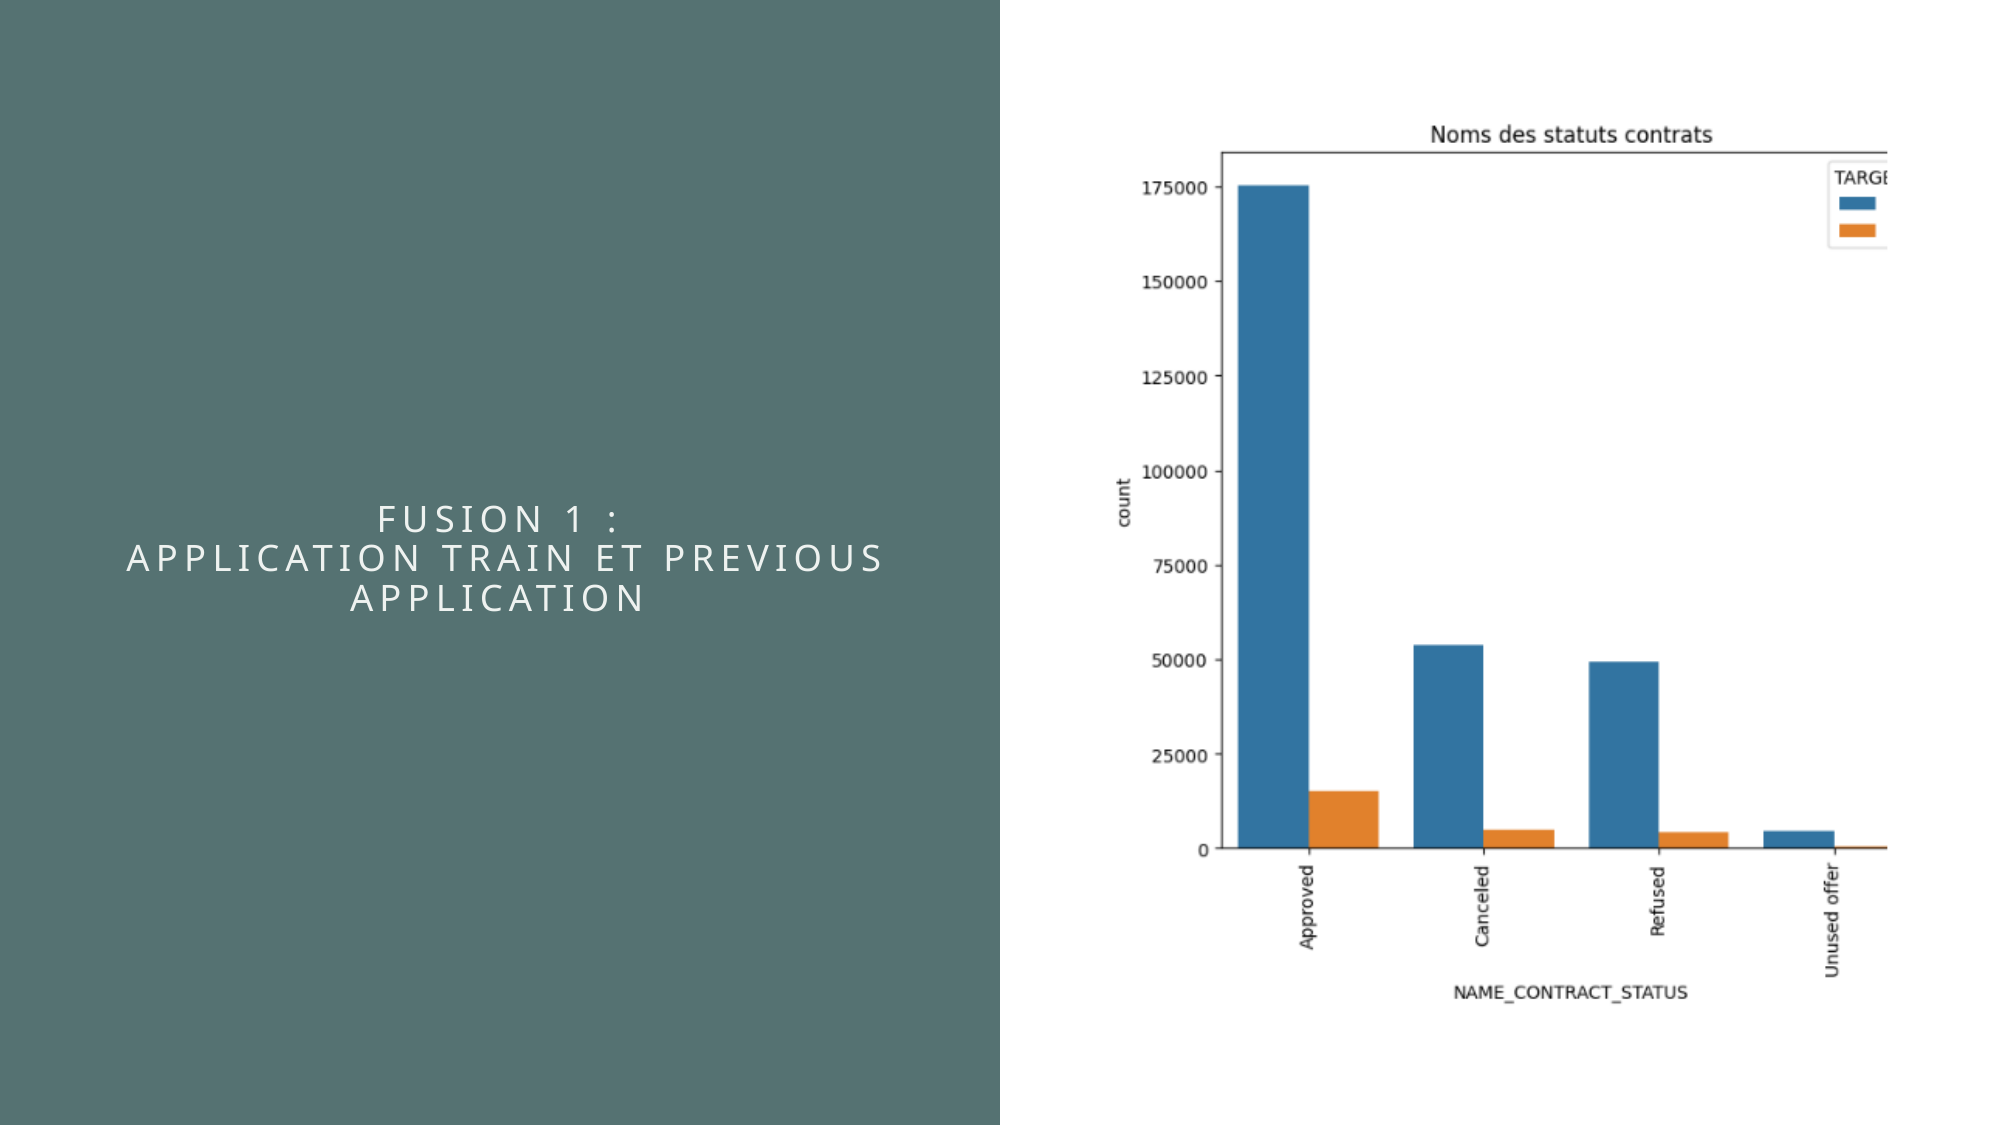

# Fusion 1 : Application train et Previous application